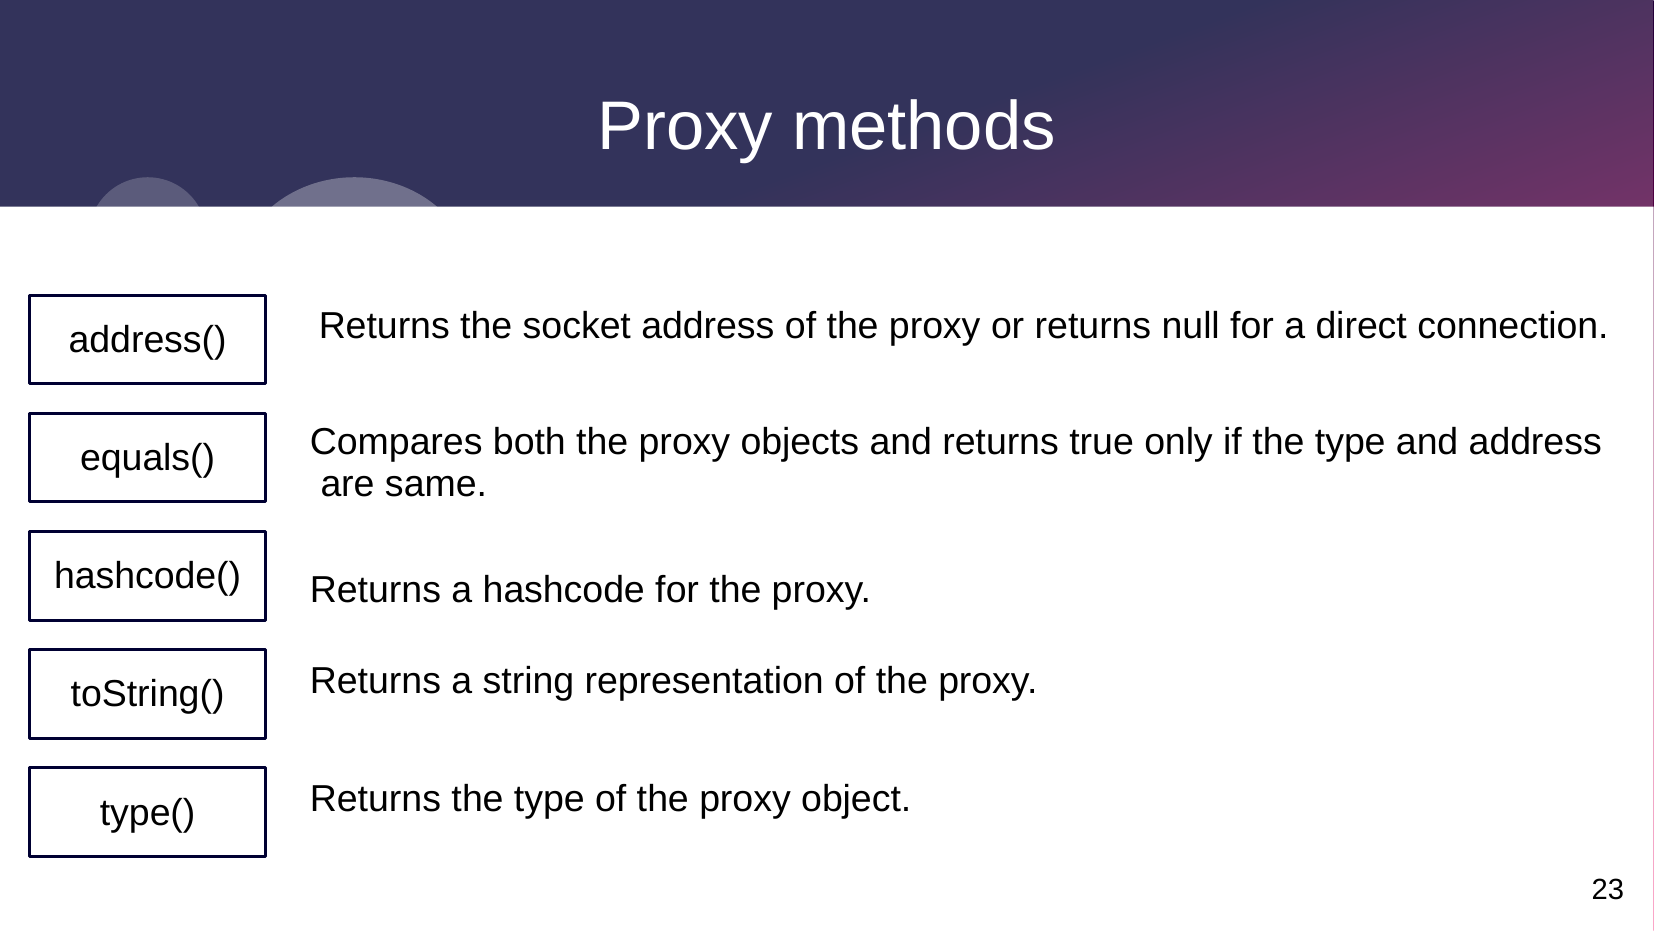

# Proxy methods
address()
Returns the socket address of the proxy or returns null for a direct connection.
equals()
Compares both the proxy objects and returns true only if the type and address
 are same.
hashcode()
Returns a hashcode for the proxy.
toString()
Returns a string representation of the proxy.
type()
Returns the type of the proxy object.